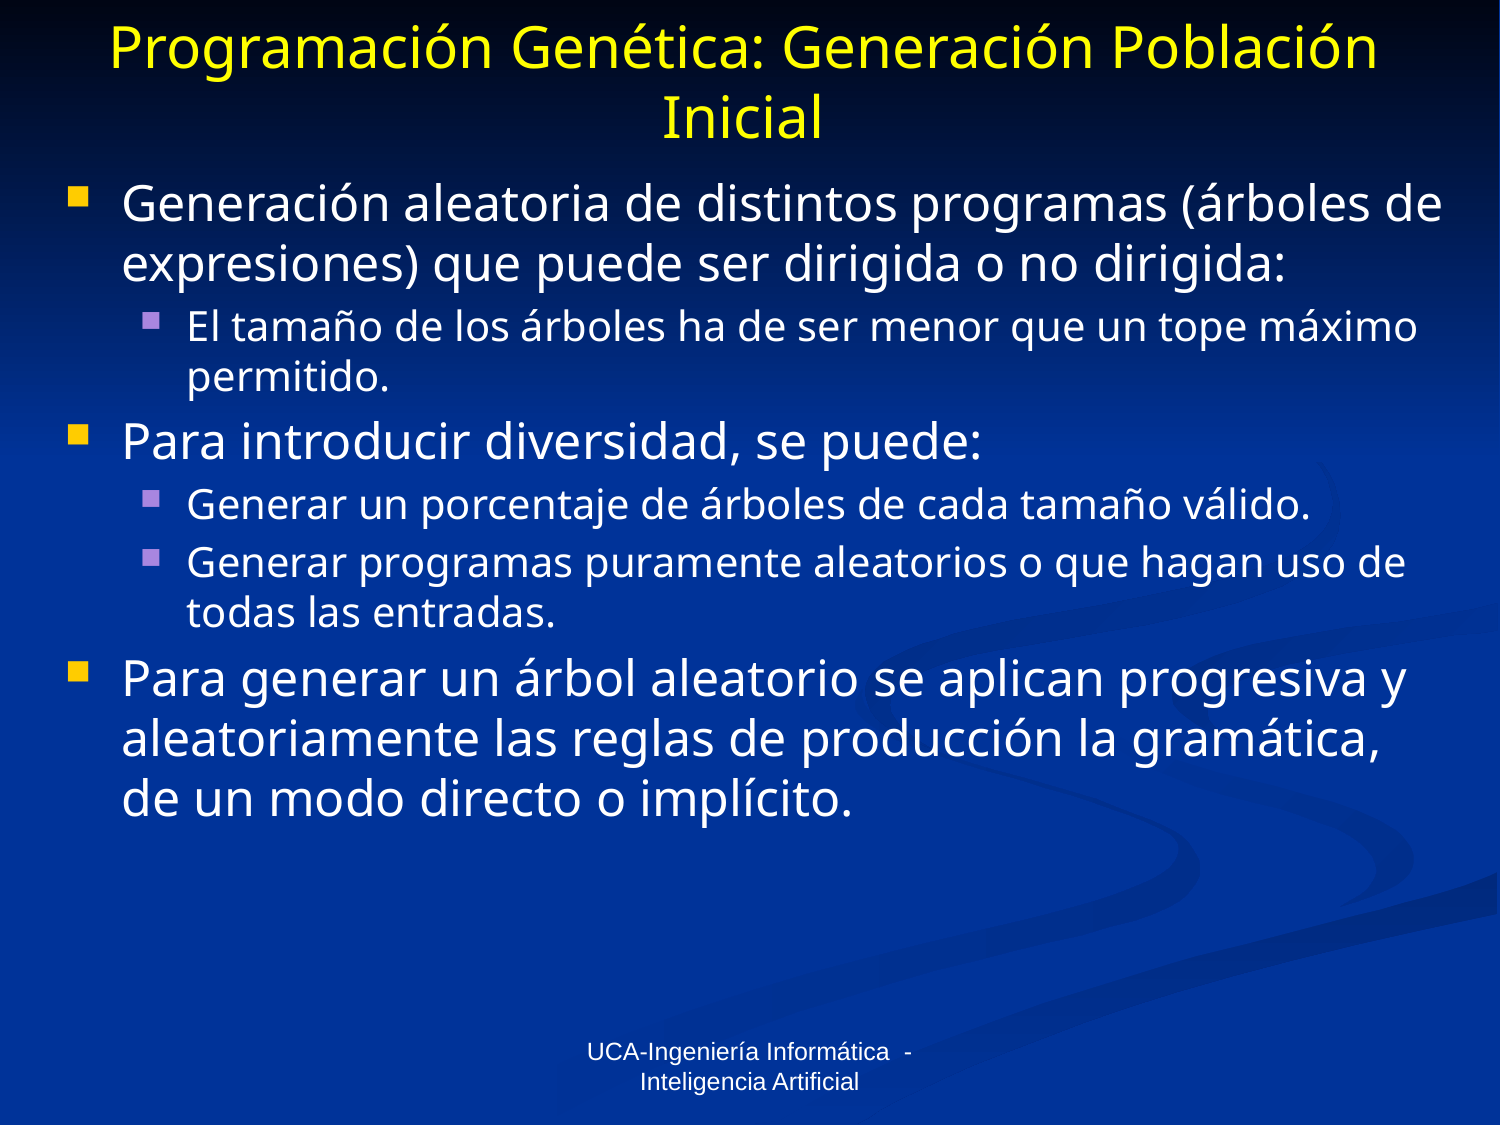

# Programación Genética: Generación Población Inicial
Generación aleatoria de distintos programas (árboles de expresiones) que puede ser dirigida o no dirigida:
El tamaño de los árboles ha de ser menor que un tope máximo permitido.
Para introducir diversidad, se puede:
Generar un porcentaje de árboles de cada tamaño válido.
Generar programas puramente aleatorios o que hagan uso de todas las entradas.
Para generar un árbol aleatorio se aplican progresiva y aleatoriamente las reglas de producción la gramática, de un modo directo o implícito.
UCA-Ingeniería Informática - Inteligencia Artificial